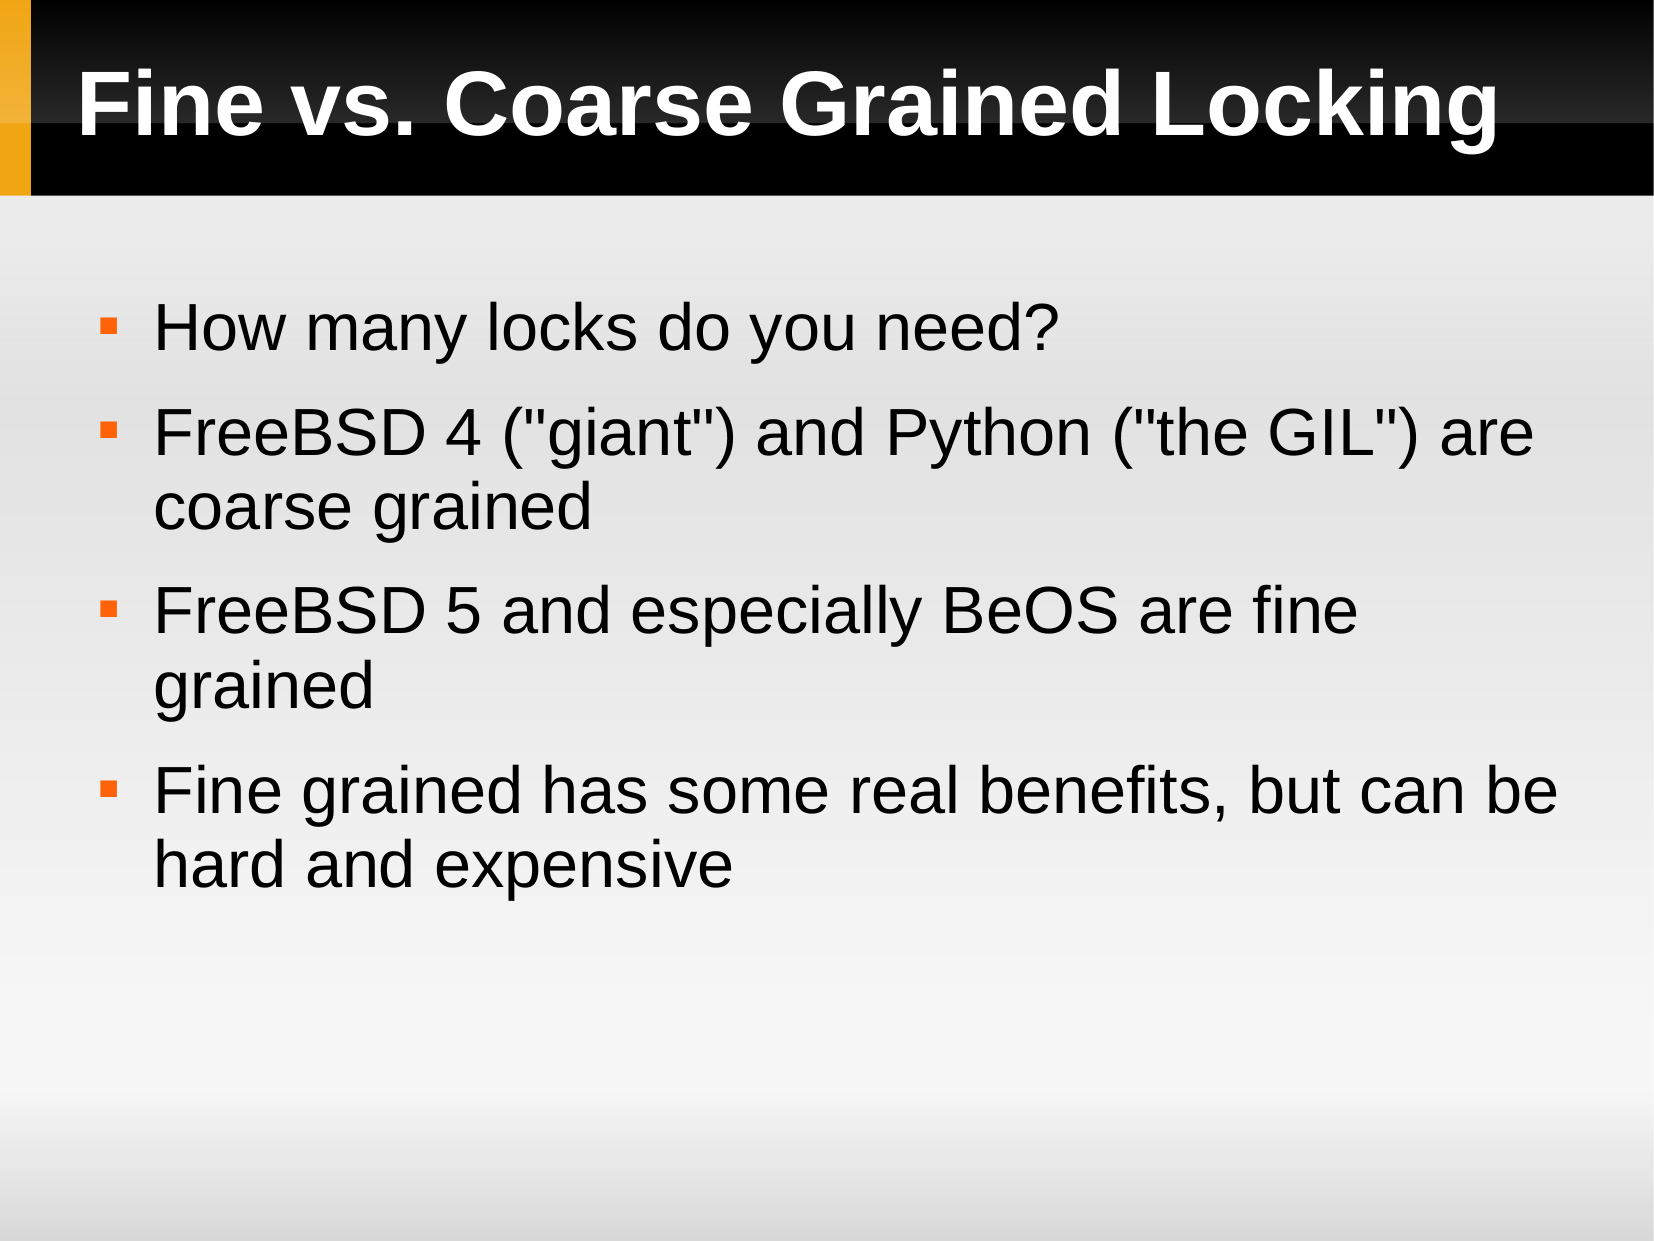

# Fine vs. Coarse Grained Locking
How many locks do you need?
FreeBSD 4 ("giant") and Python ("the GIL") are coarse grained
FreeBSD 5 and especially BeOS are fine grained
Fine grained has some real benefits, but can be hard and expensive